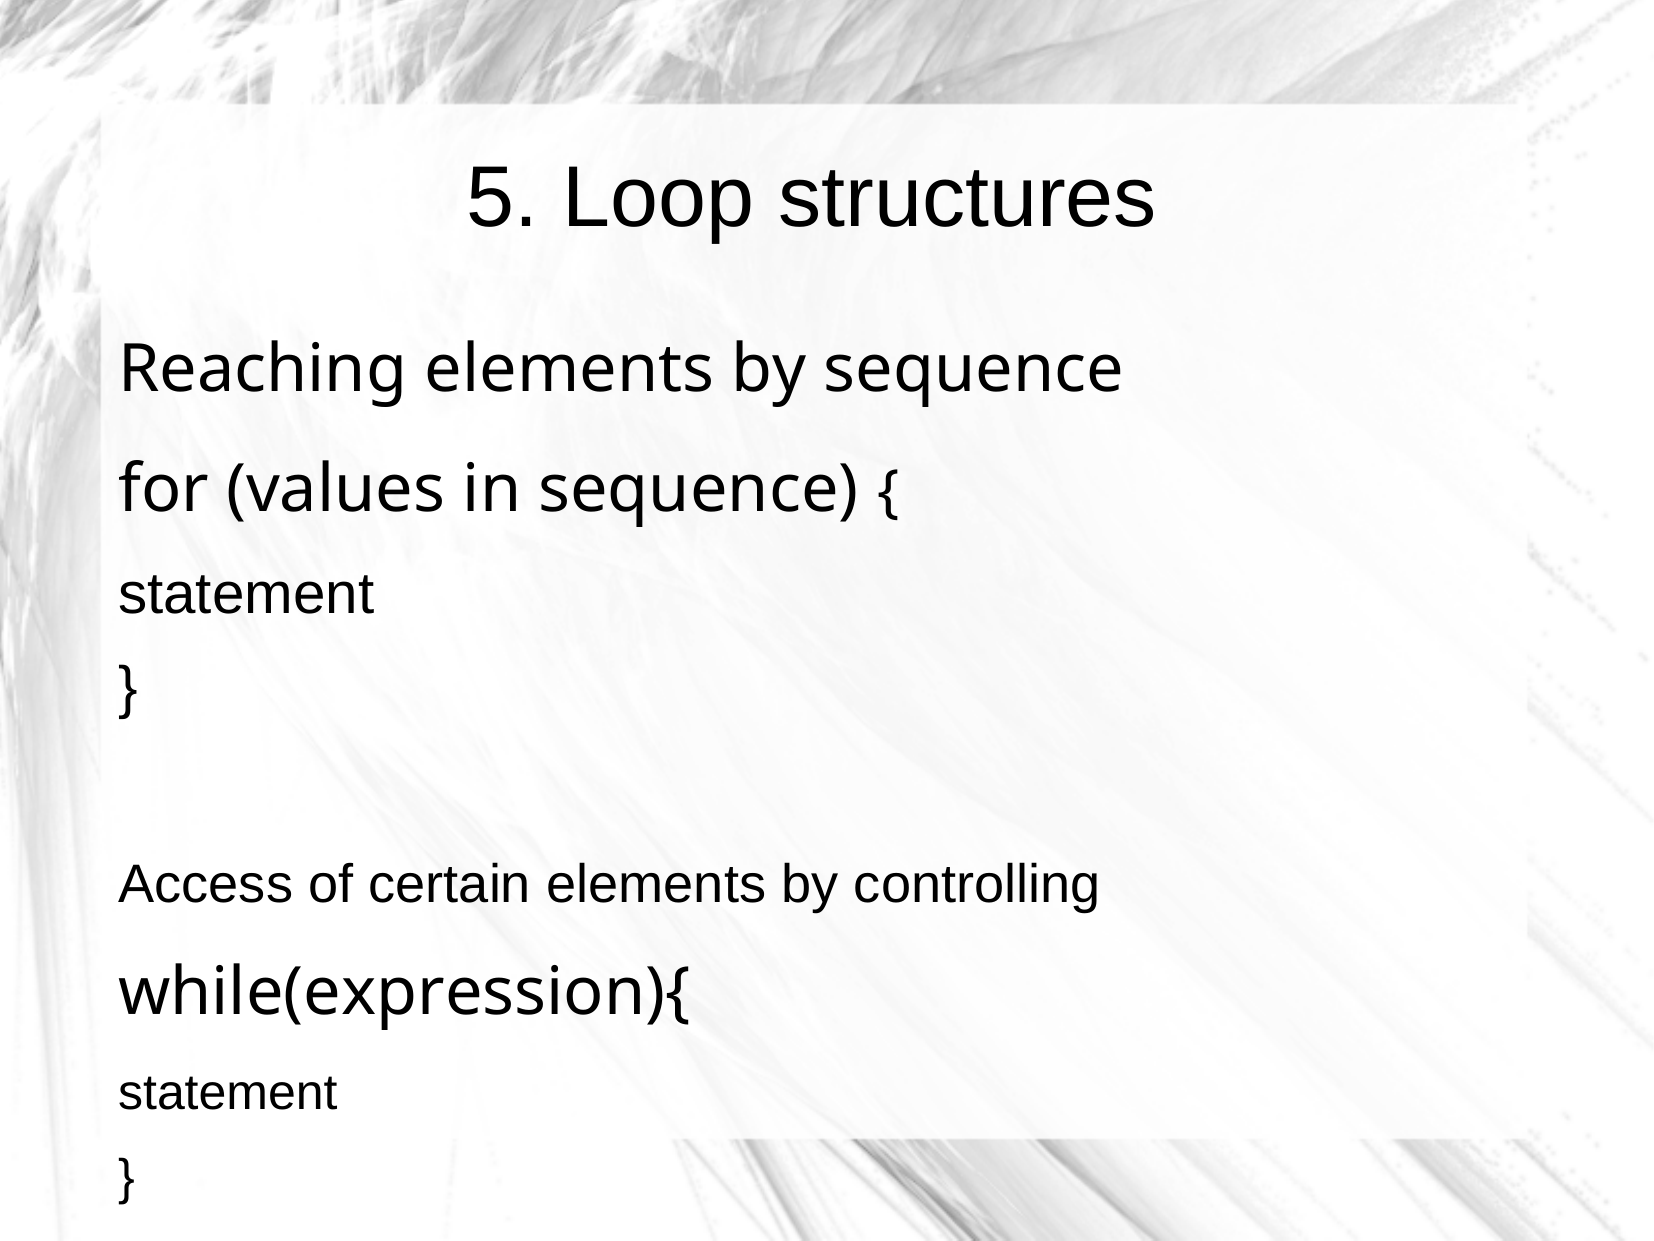

# 5. Loop structures
Reaching elements by sequence
for (values in sequence) {
statement
}
Access of certain elements by controlling
while(expression){
statement
}